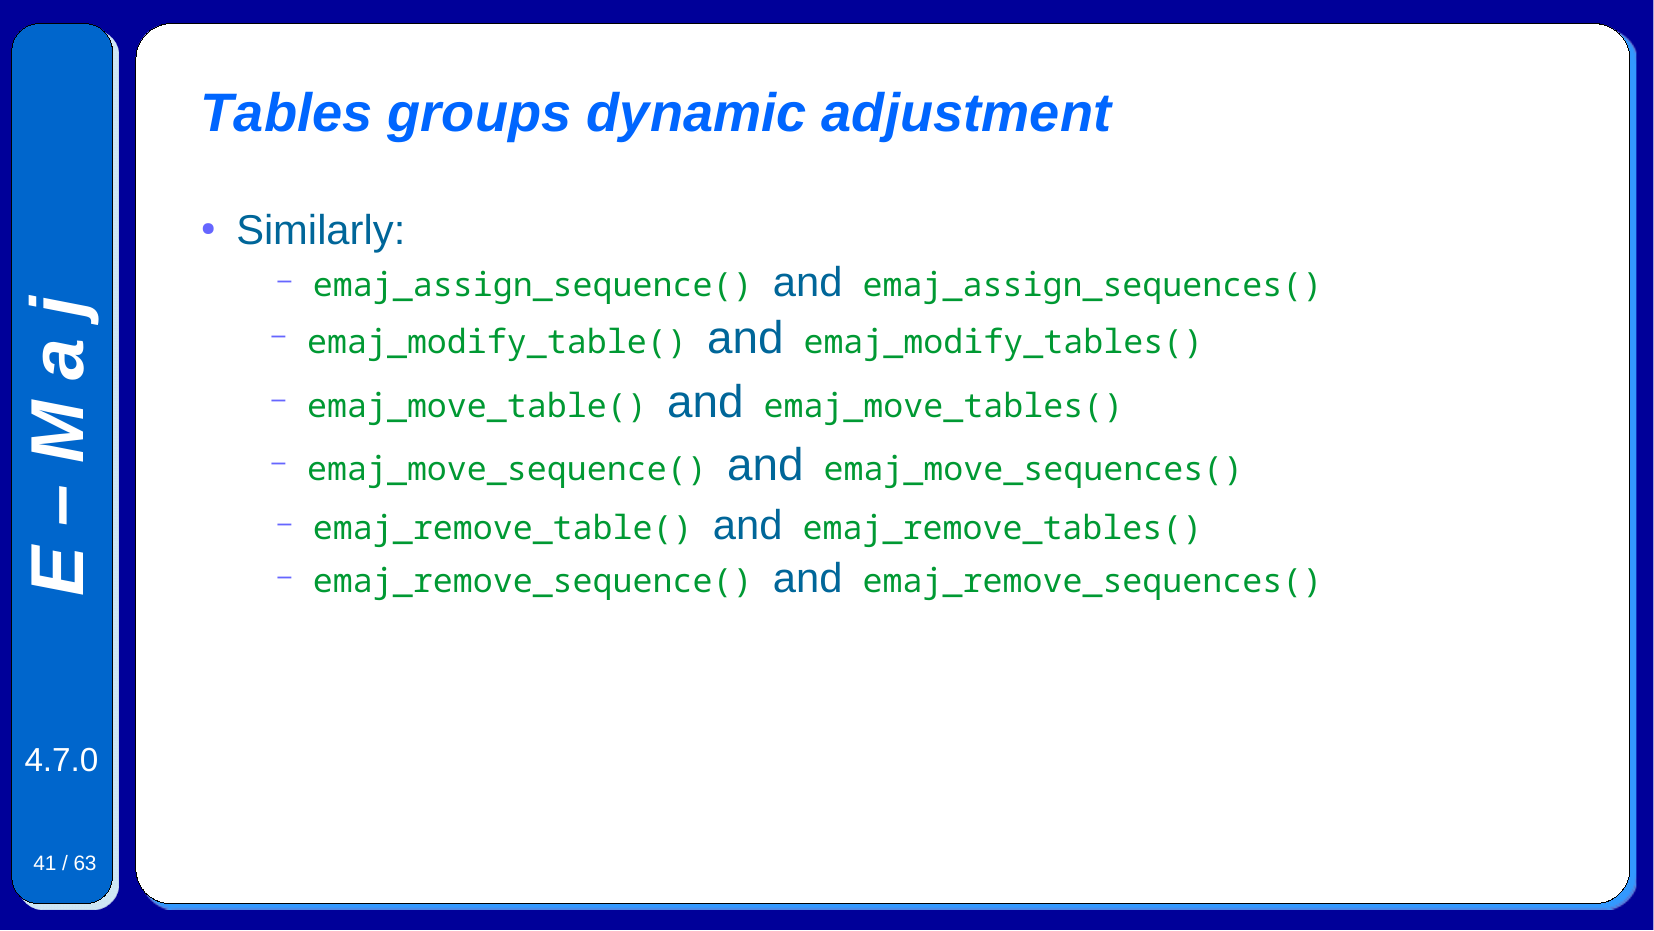

# Tables groups dynamic adjustment
Similarly:
emaj_assign_sequence() and emaj_assign_sequences()
emaj_modify_table() and emaj_modify_tables()
emaj_move_table() and emaj_move_tables()
emaj_move_sequence() and emaj_move_sequences()
emaj_remove_table() and emaj_remove_tables()
emaj_remove_sequence() and emaj_remove_sequences()